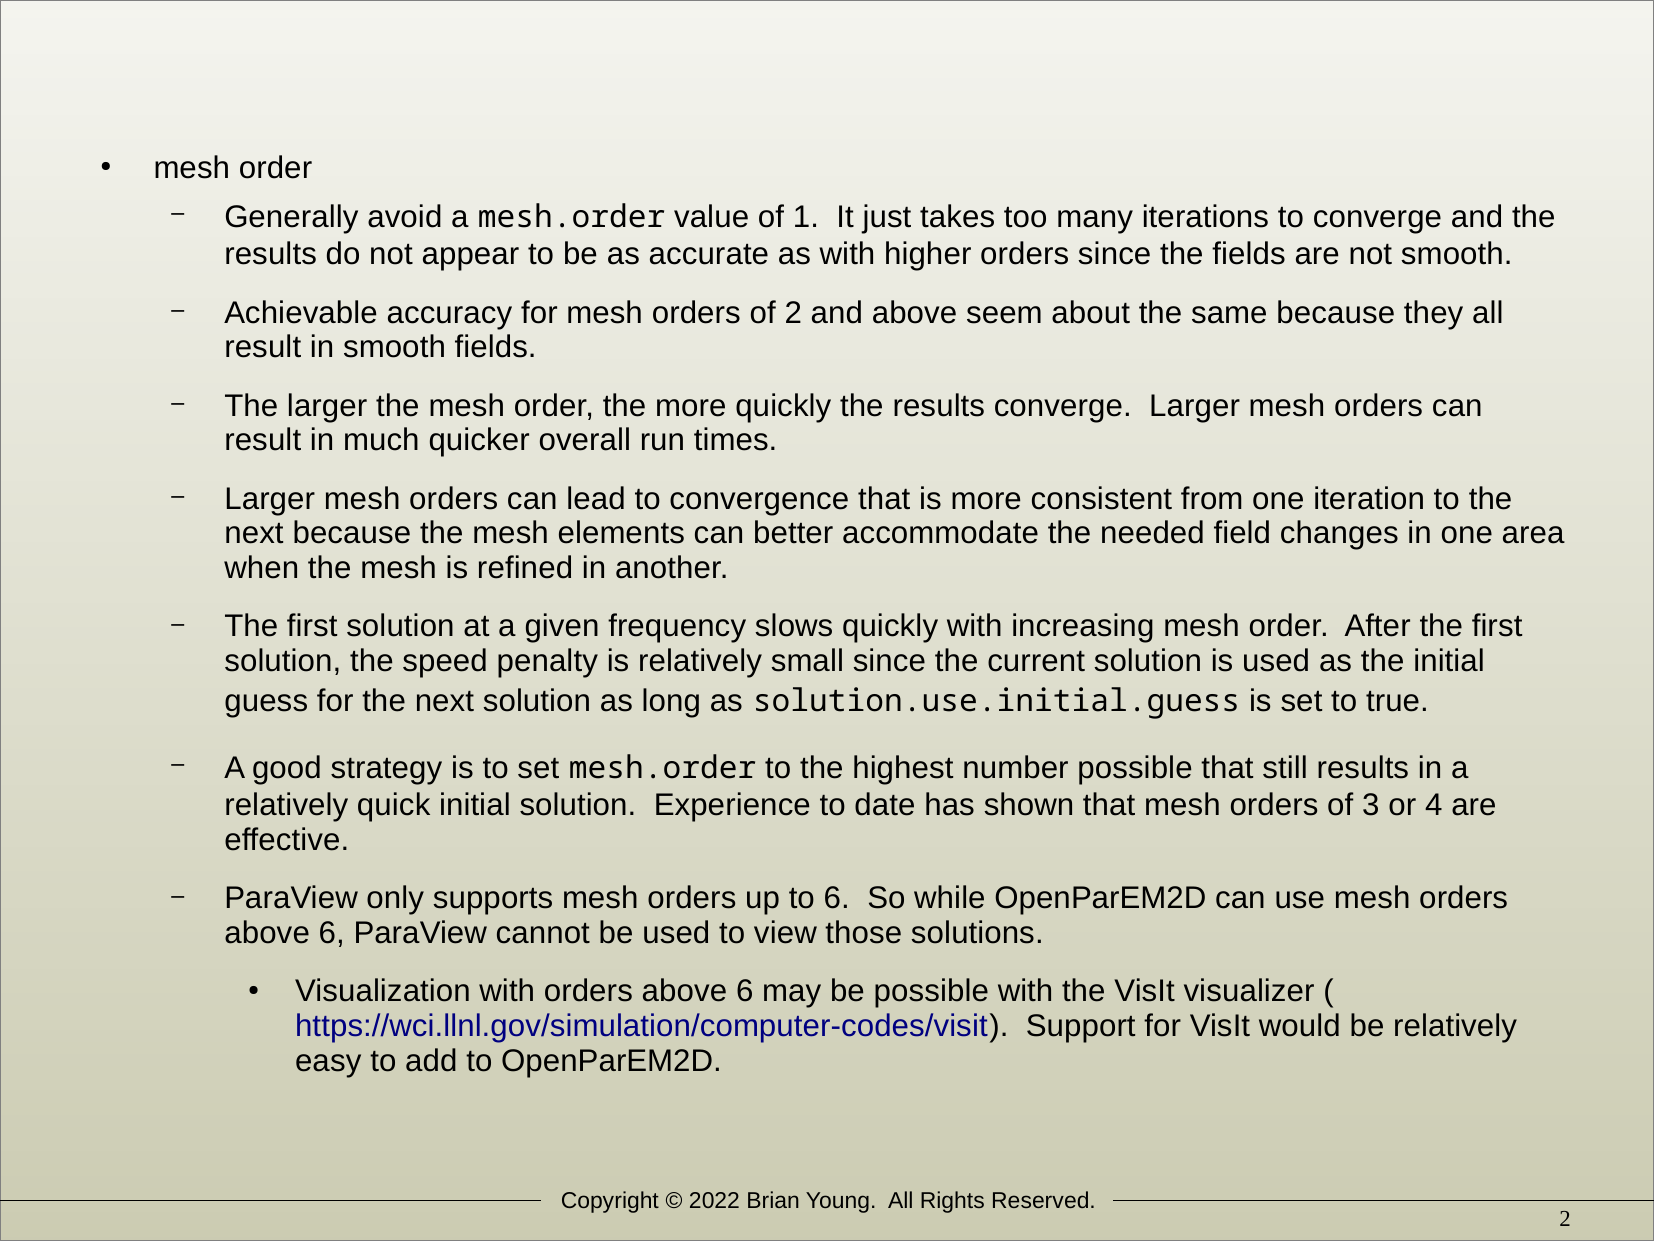

# mesh order
Generally avoid a mesh.order value of 1. It just takes too many iterations to converge and the results do not appear to be as accurate as with higher orders since the fields are not smooth.
Achievable accuracy for mesh orders of 2 and above seem about the same because they all result in smooth fields.
The larger the mesh order, the more quickly the results converge. Larger mesh orders can result in much quicker overall run times.
Larger mesh orders can lead to convergence that is more consistent from one iteration to the next because the mesh elements can better accommodate the needed field changes in one area when the mesh is refined in another.
The first solution at a given frequency slows quickly with increasing mesh order. After the first solution, the speed penalty is relatively small since the current solution is used as the initial guess for the next solution as long as solution.use.initial.guess is set to true.
A good strategy is to set mesh.order to the highest number possible that still results in a relatively quick initial solution. Experience to date has shown that mesh orders of 3 or 4 are effective.
ParaView only supports mesh orders up to 6. So while OpenParEM2D can use mesh orders above 6, ParaView cannot be used to view those solutions.
Visualization with orders above 6 may be possible with the VisIt visualizer (https://wci.llnl.gov/simulation/computer-codes/visit). Support for VisIt would be relatively easy to add to OpenParEM2D.
2